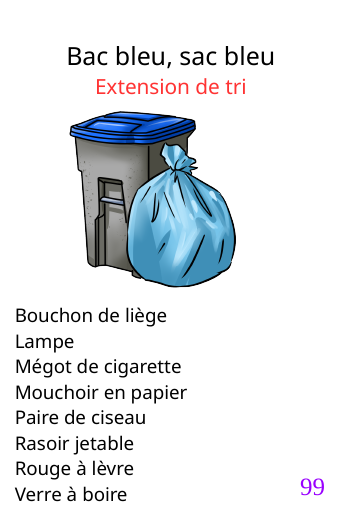

Bac bleu, sac bleu
Extension de tri
Bouchon de liège
Lampe
Mégot de cigarette
Mouchoir en papier
Paire de ciseau
Rasoir jetable
Rouge à lèvre
Verre à boire
99